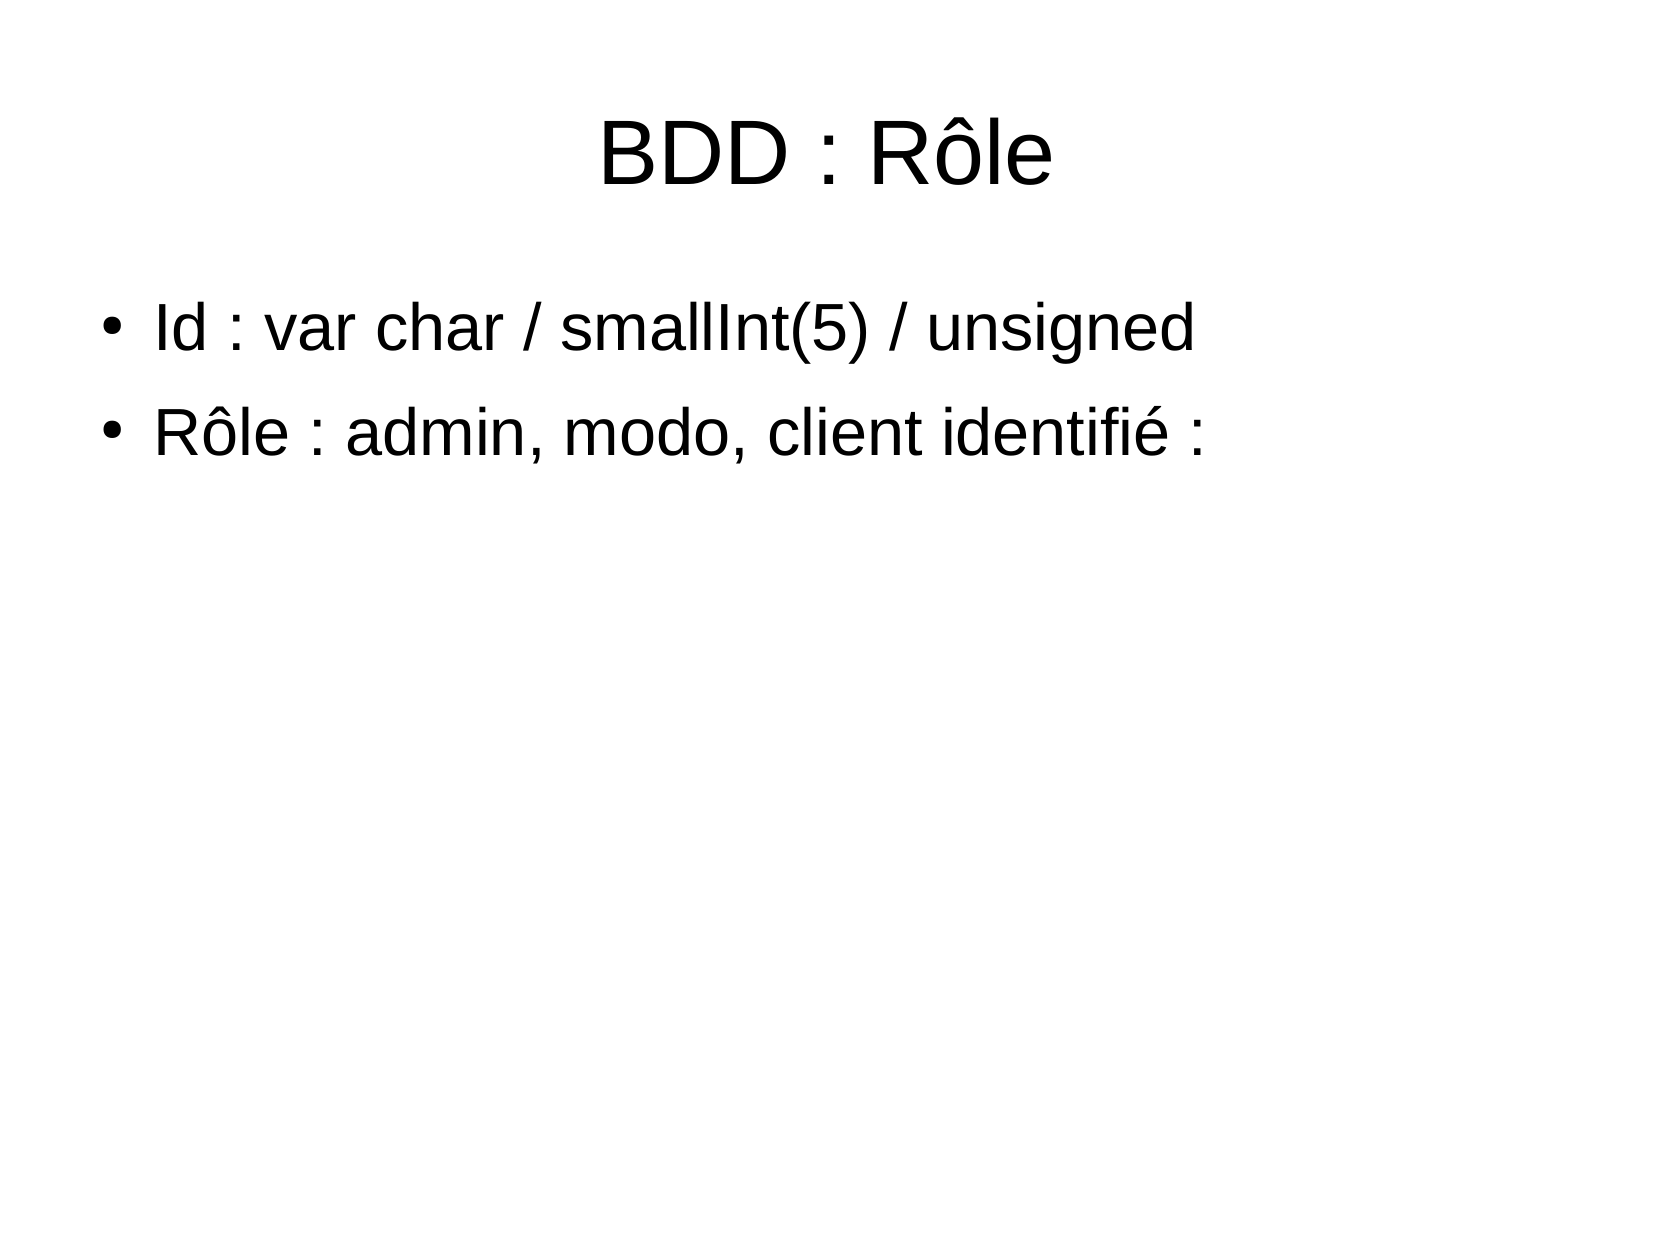

# BDD : Rôle
Id : var char / smallInt(5) / unsigned
Rôle : admin, modo, client identifié :